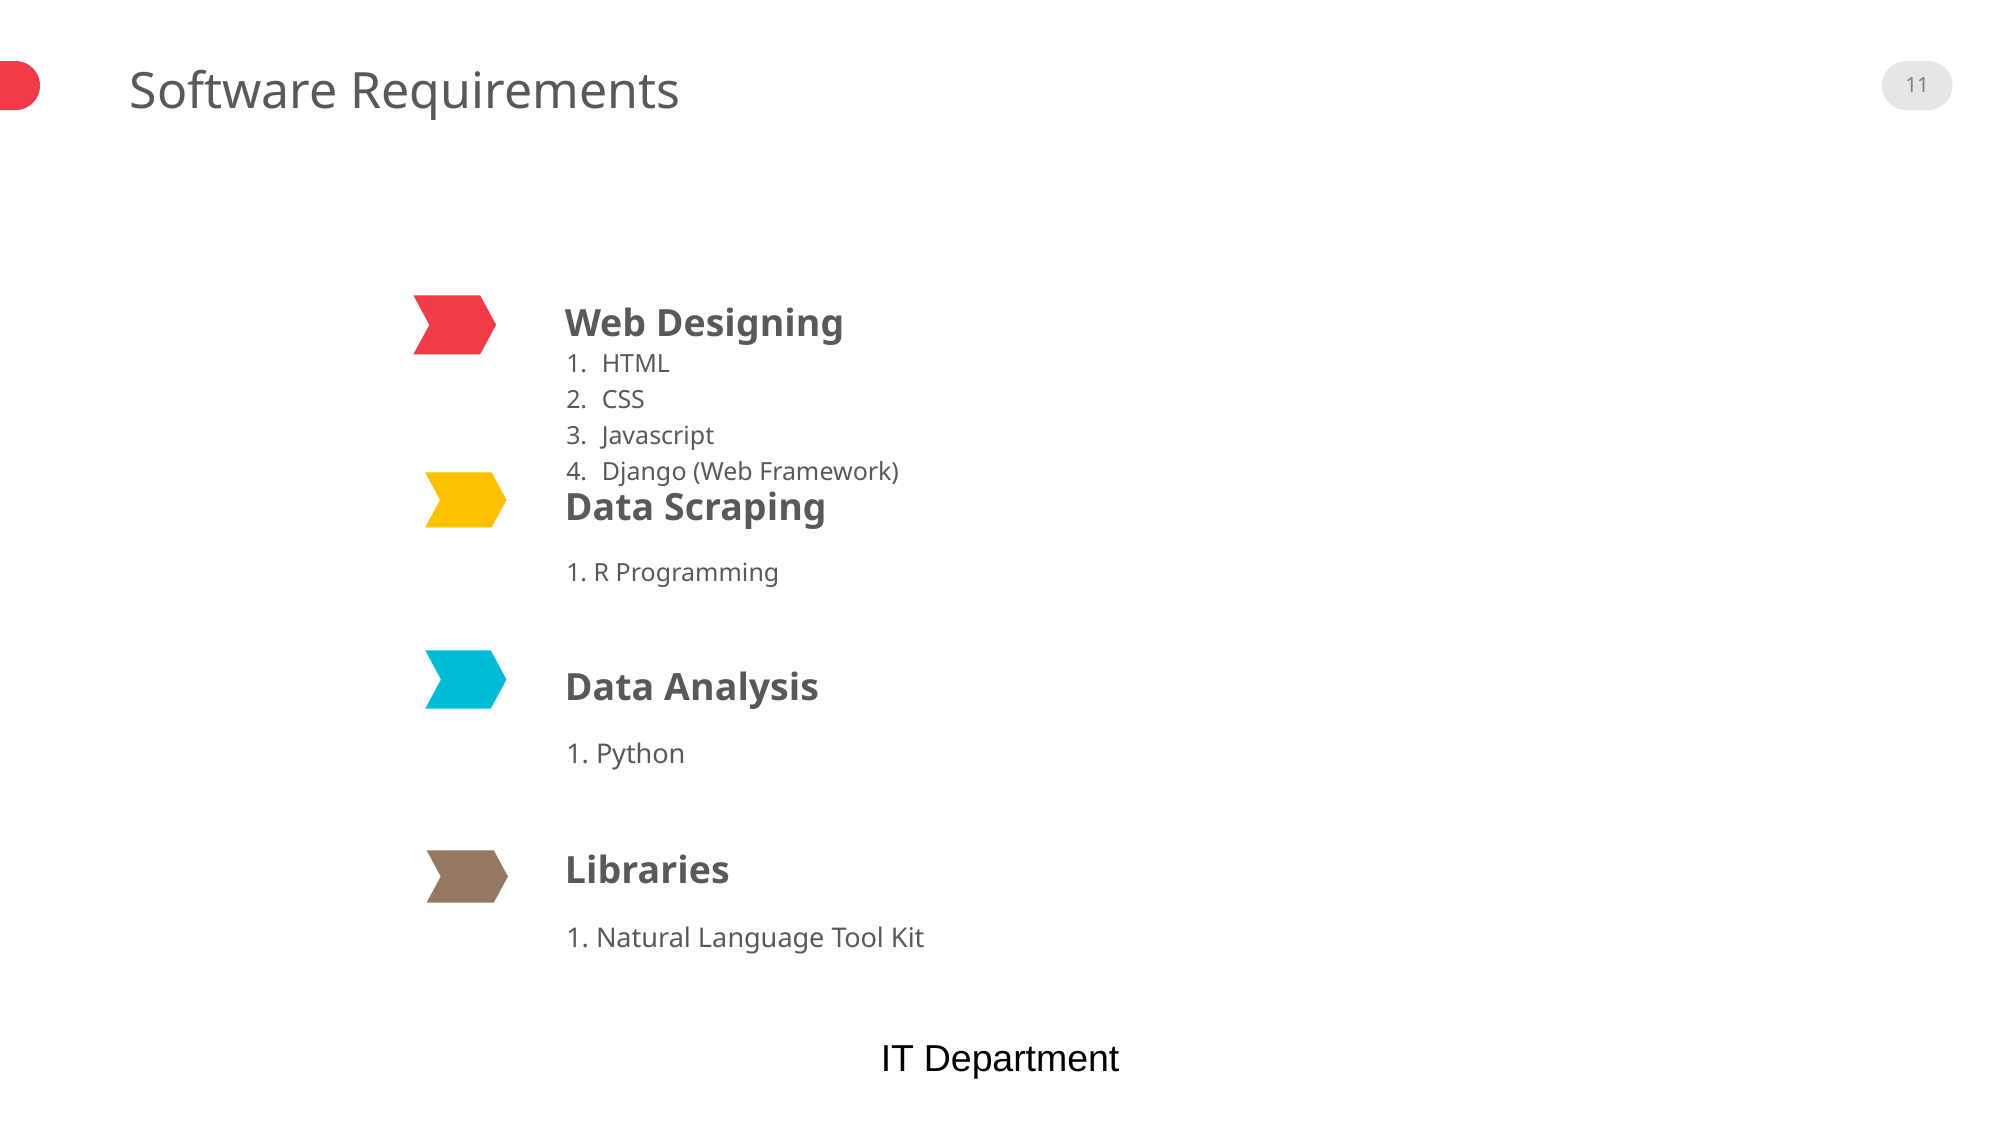

# Software Requirements
Web Designing
HTML
CSS
Javascript
Django (Web Framework)
Data Scraping
1. R Programming
Data Analysis
1. Python
Libraries
1. Natural Language Tool Kit
IT Department